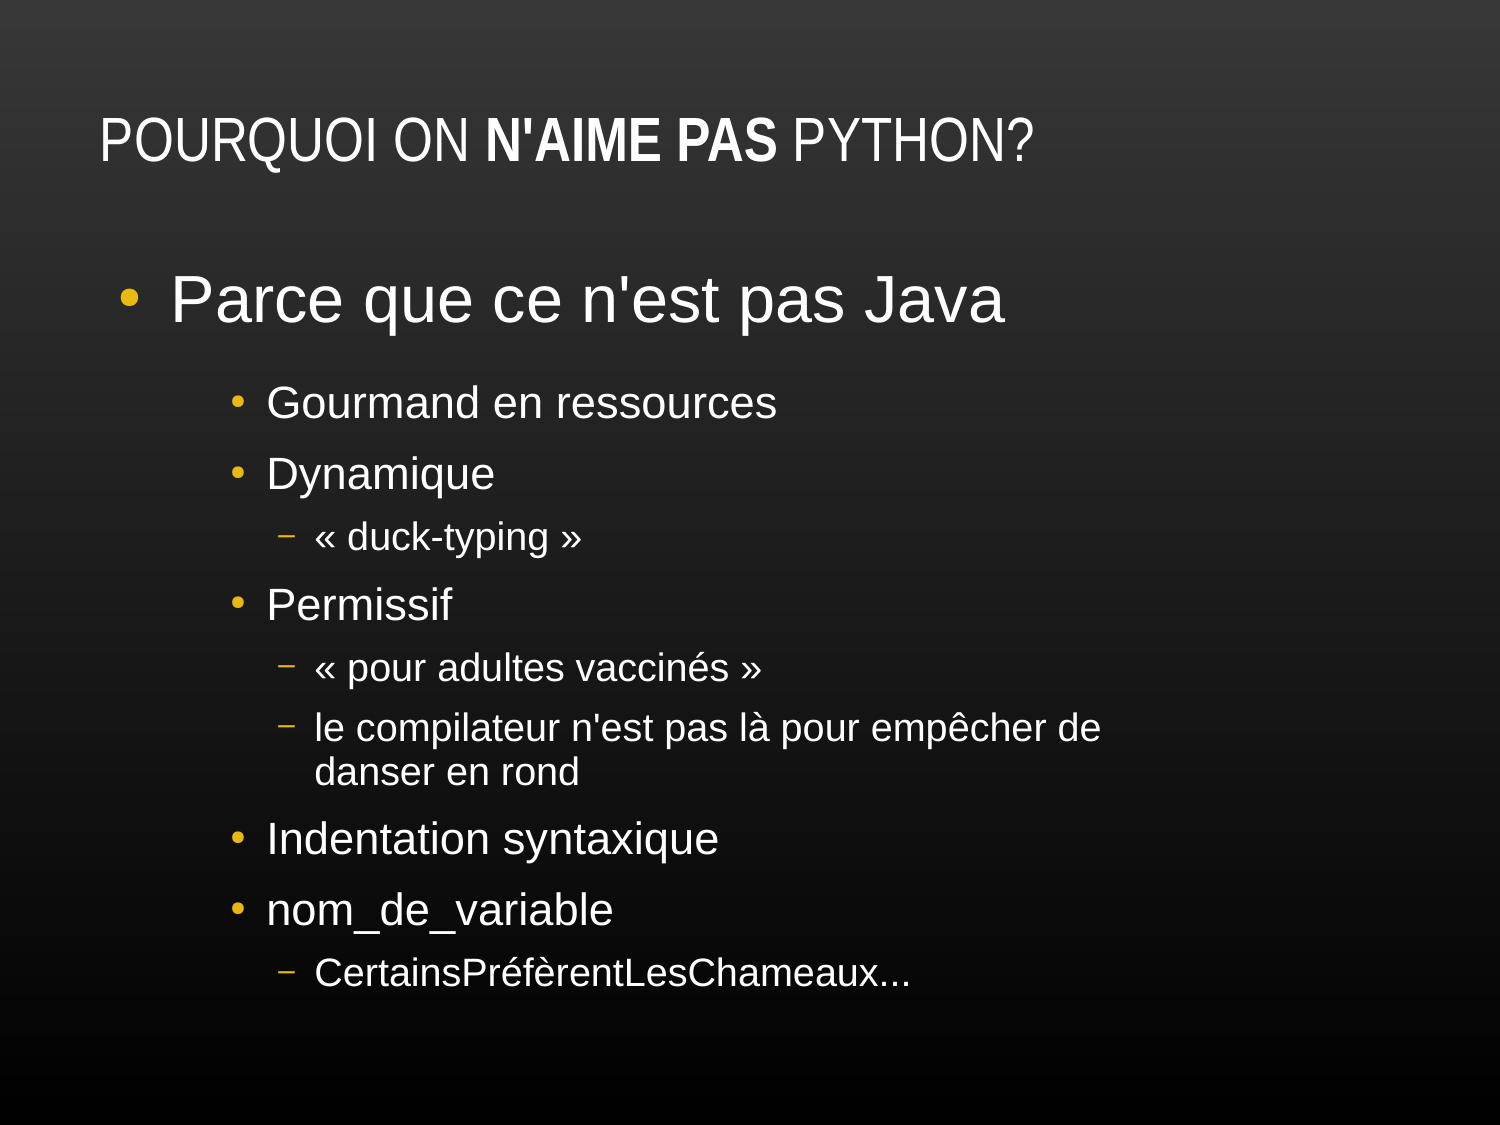

# Pourquoi on n'aime pas python?
Parce que ce n'est pas Java
Gourmand en ressources
Dynamique
« duck-typing »
Permissif
« pour adultes vaccinés »
le compilateur n'est pas là pour empêcher de danser en rond
Indentation syntaxique
nom_de_variable
CertainsPréfèrentLesChameaux...